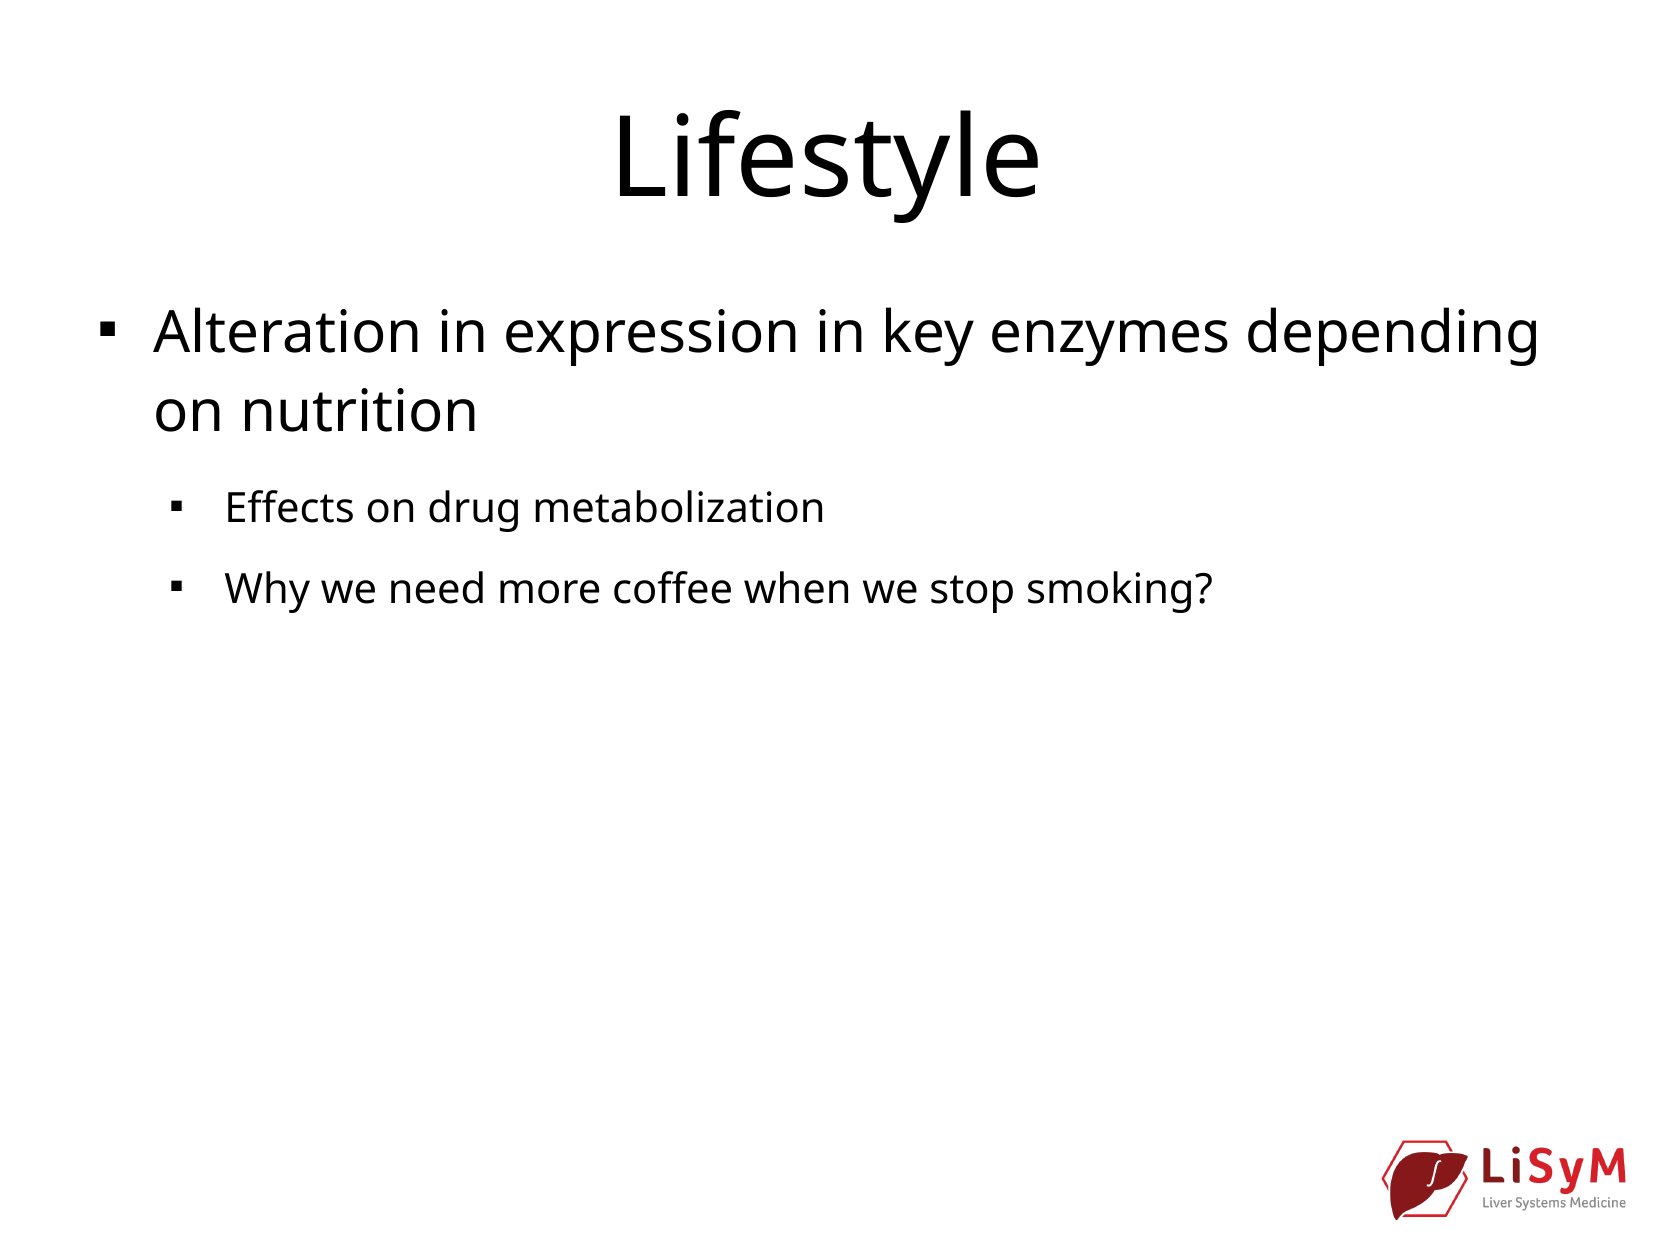

# Lifestyle
Alteration in expression in key enzymes depending on nutrition
Effects on drug metabolization
Why we need more coffee when we stop smoking?